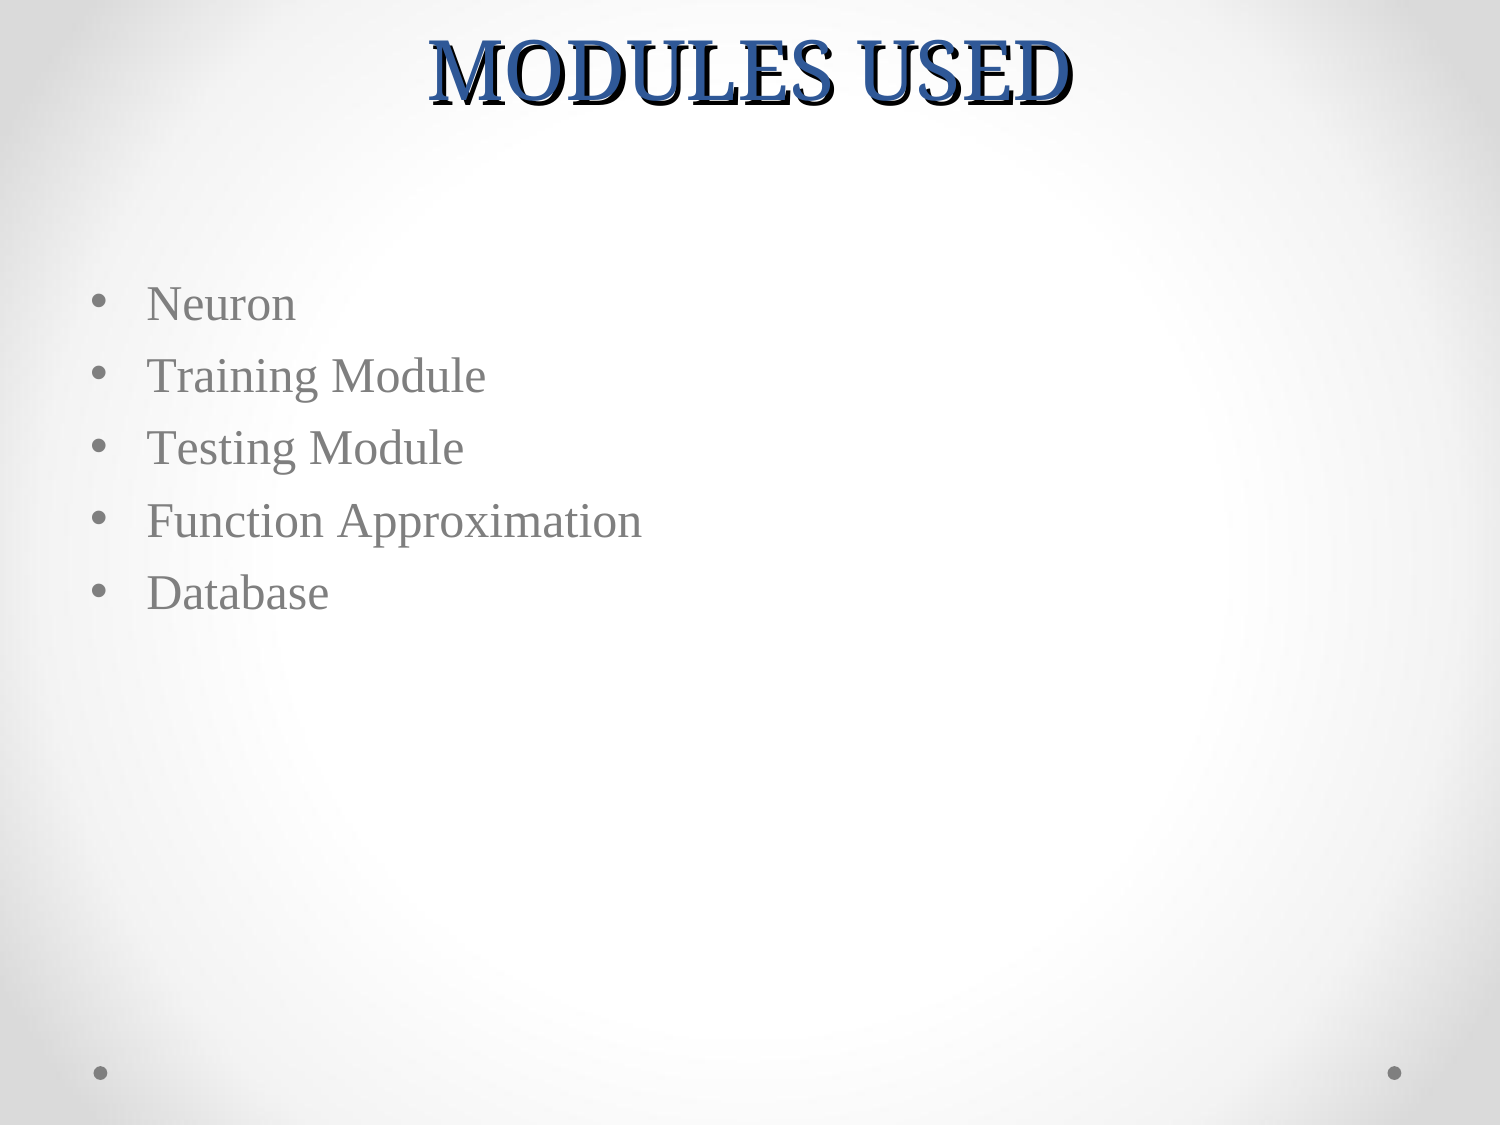

# MODULES USED
Neuron
Training Module
Testing Module
Function Approximation
Database